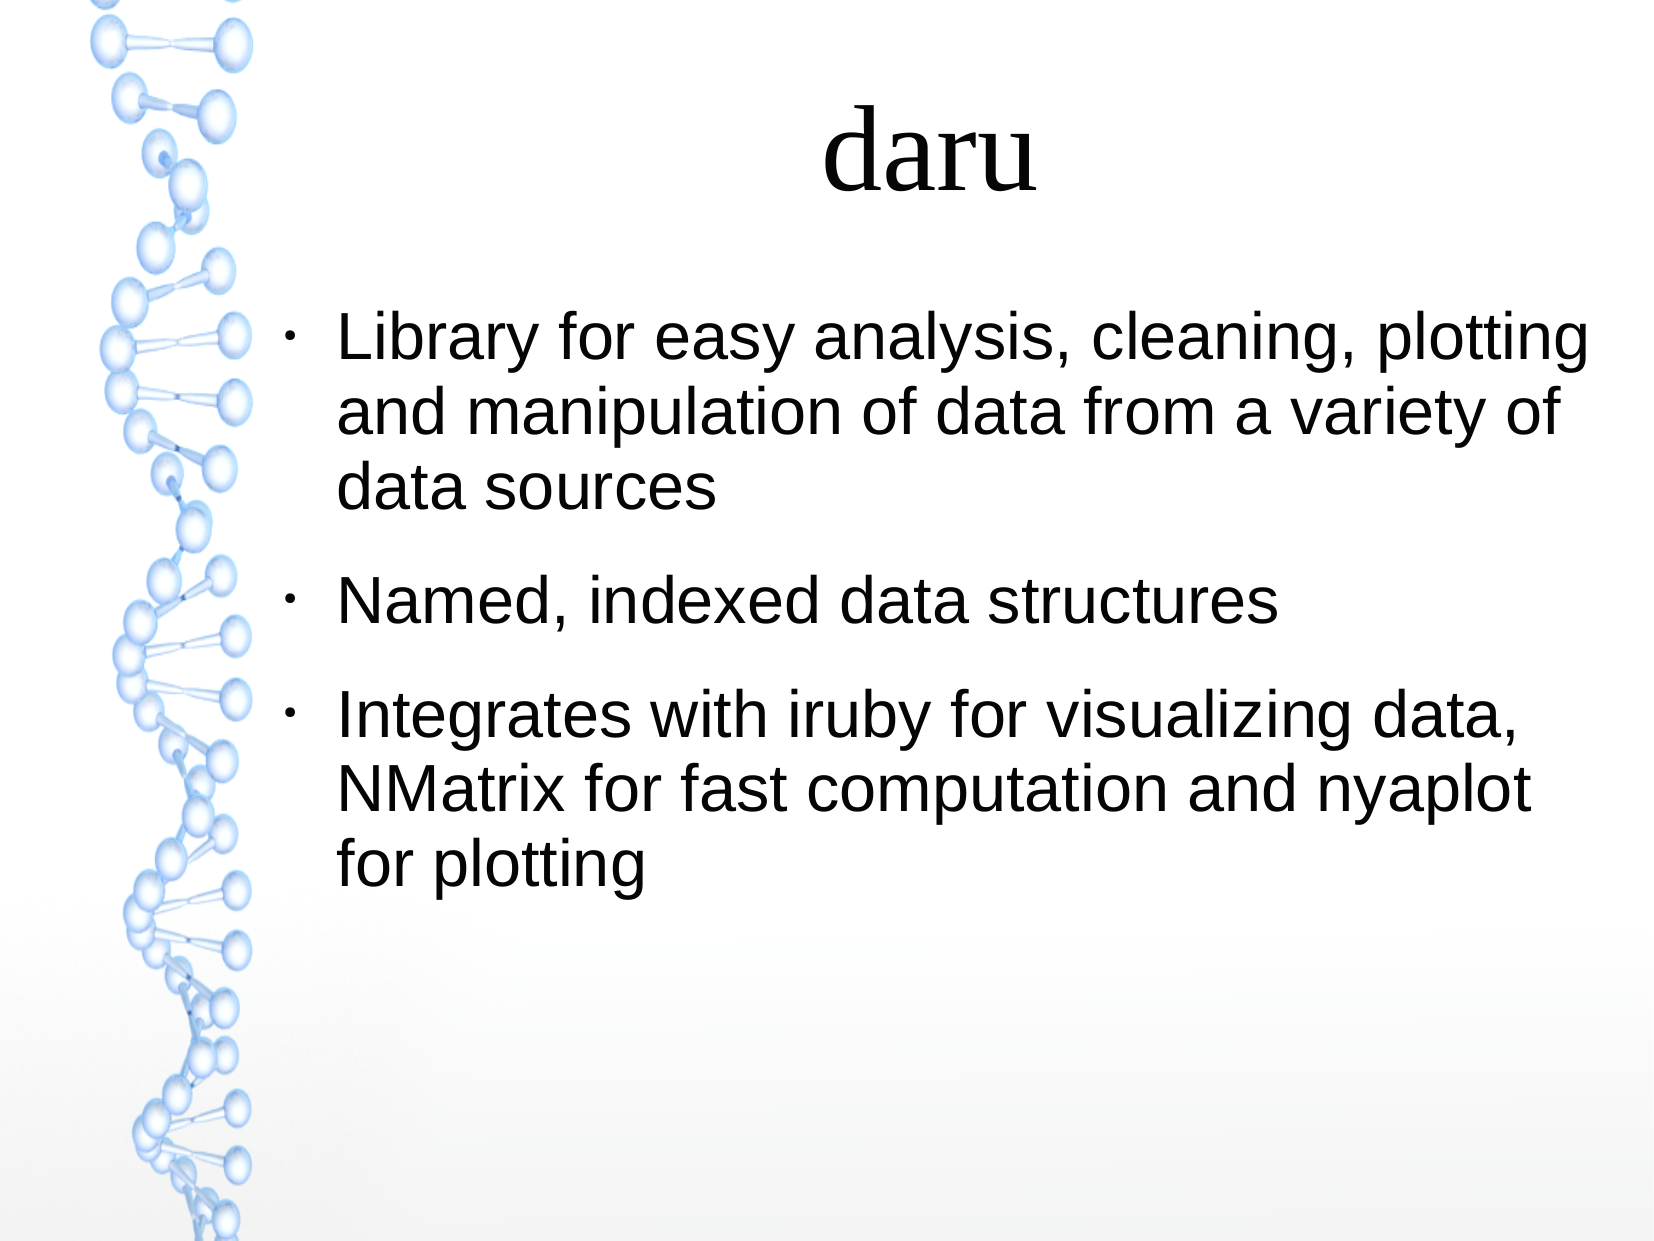

# daru
Library for easy analysis, cleaning, plotting and manipulation of data from a variety of data sources
Named, indexed data structures
Integrates with iruby for visualizing data, NMatrix for fast computation and nyaplot for plotting